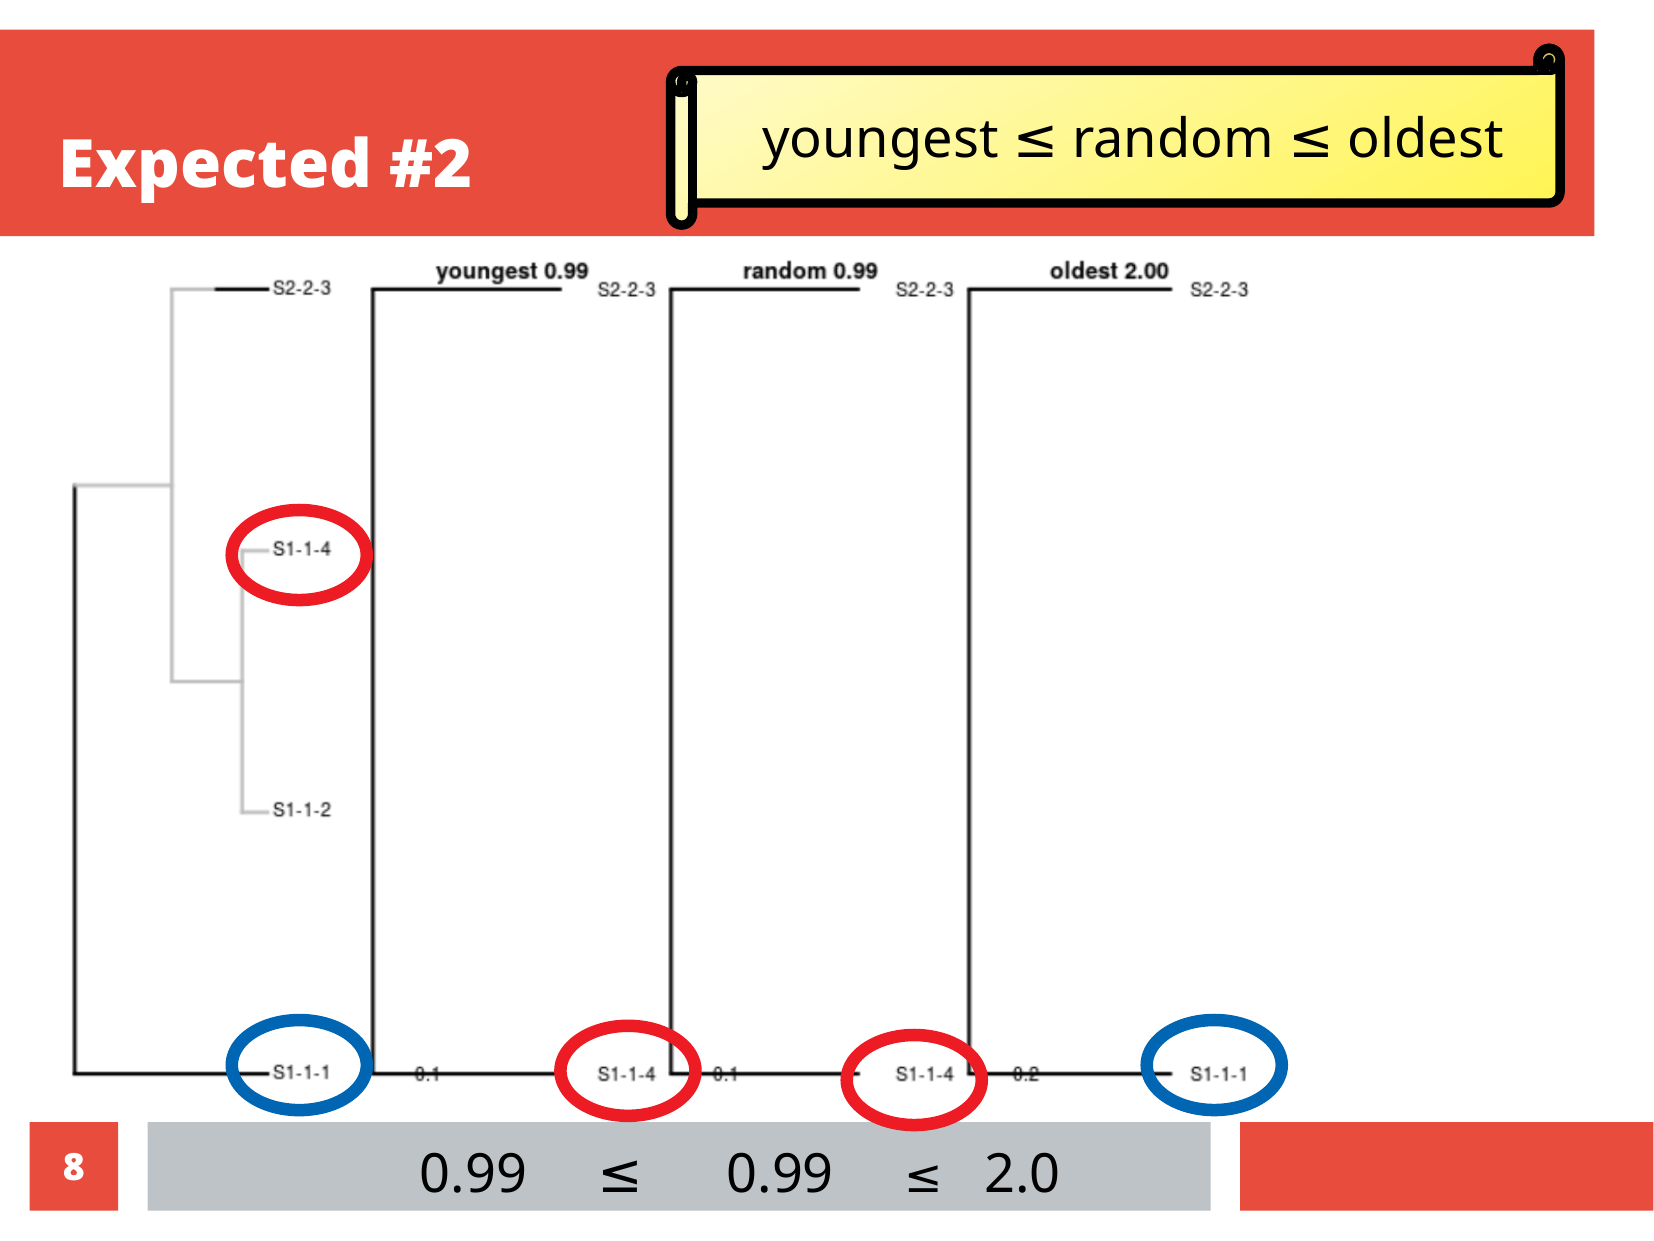

youngest ≤ random ≤ oldest
# Expected #2
8
0.99 ≤ 0.99 ≤ 2.0